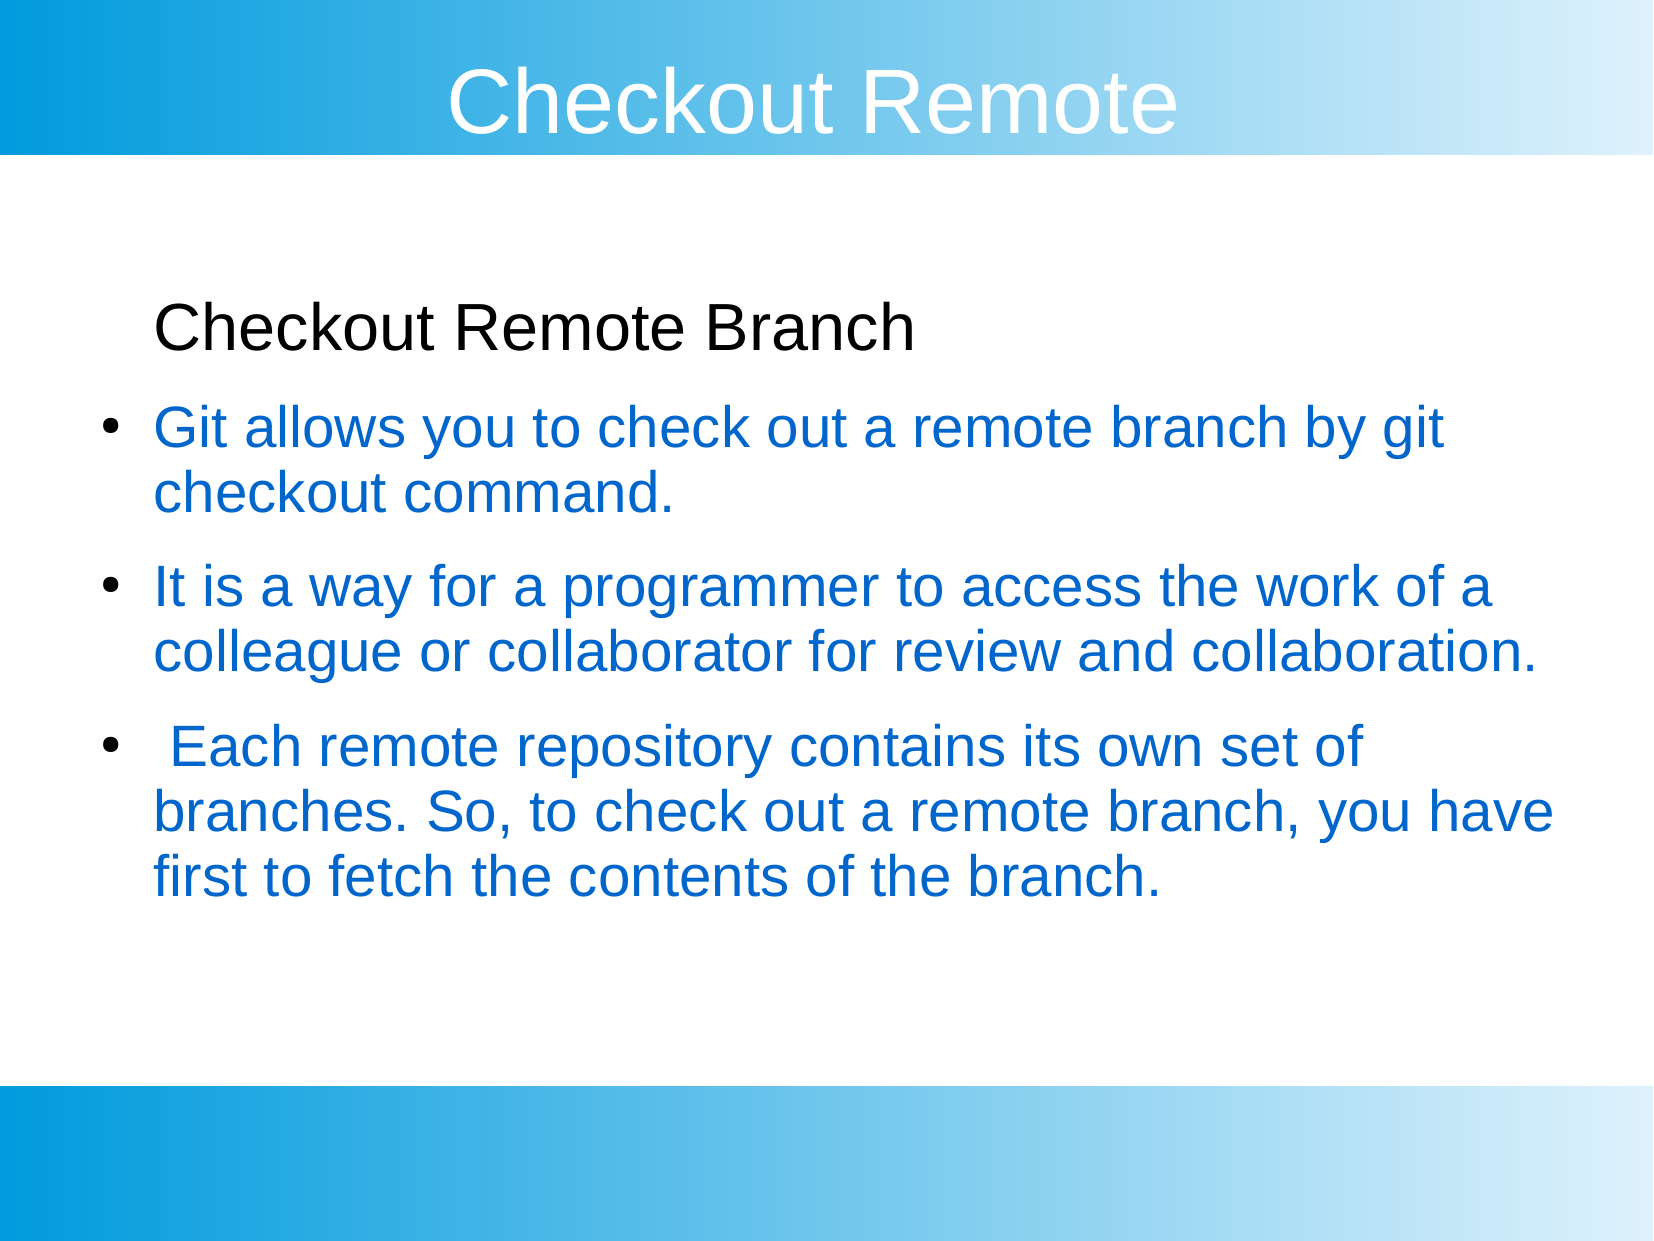

# Checkout Remote
Checkout Remote Branch
Git allows you to check out a remote branch by git checkout command.
It is a way for a programmer to access the work of a colleague or collaborator for review and collaboration.
 Each remote repository contains its own set of branches. So, to check out a remote branch, you have first to fetch the contents of the branch.